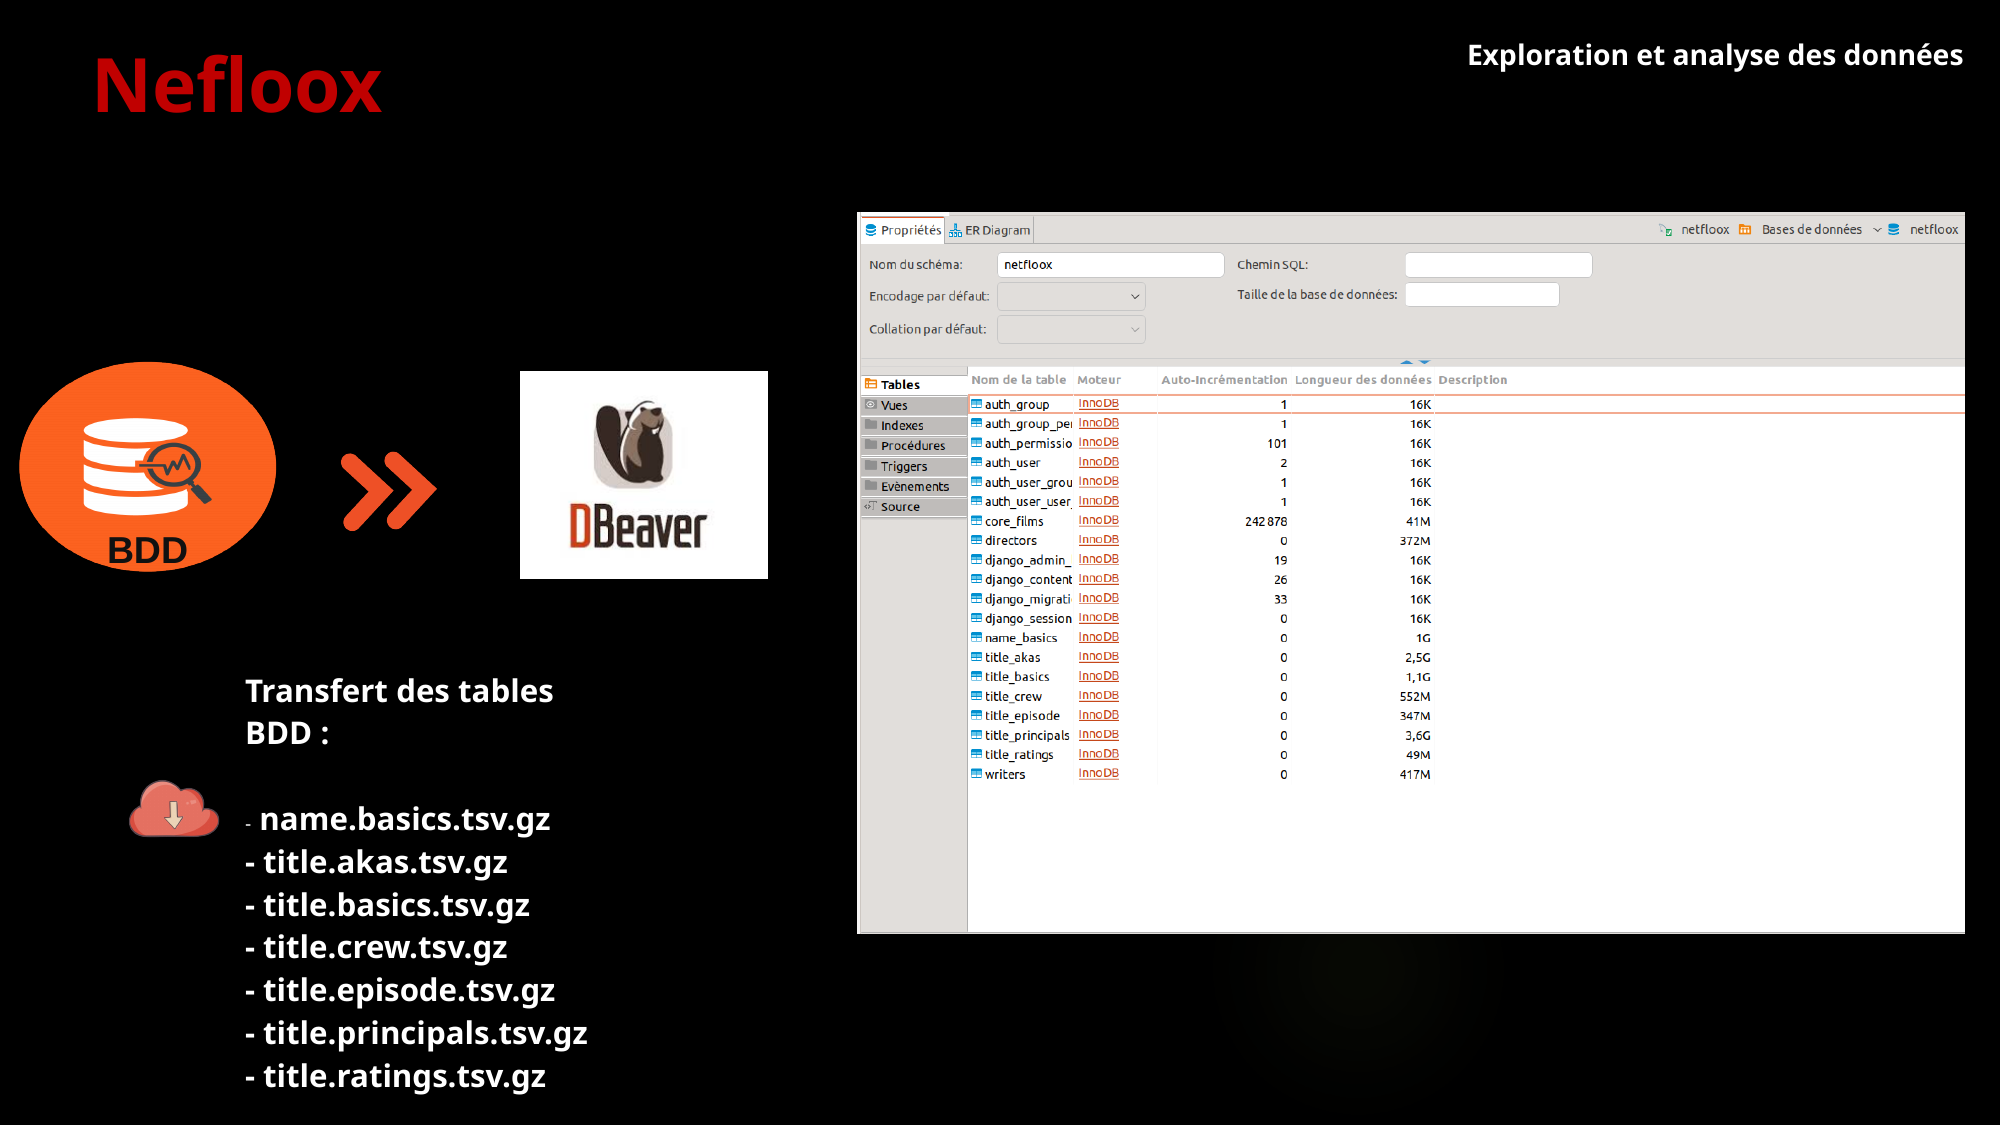

Nefloox
Exploration et analyse des données
BDD
Transfert des tables BDD :
- name.basics.tsv.gz
- title.akas.tsv.gz
- title.basics.tsv.gz
- title.crew.tsv.gz
- title.episode.tsv.gz
- title.principals.tsv.gz
- title.ratings.tsv.gz